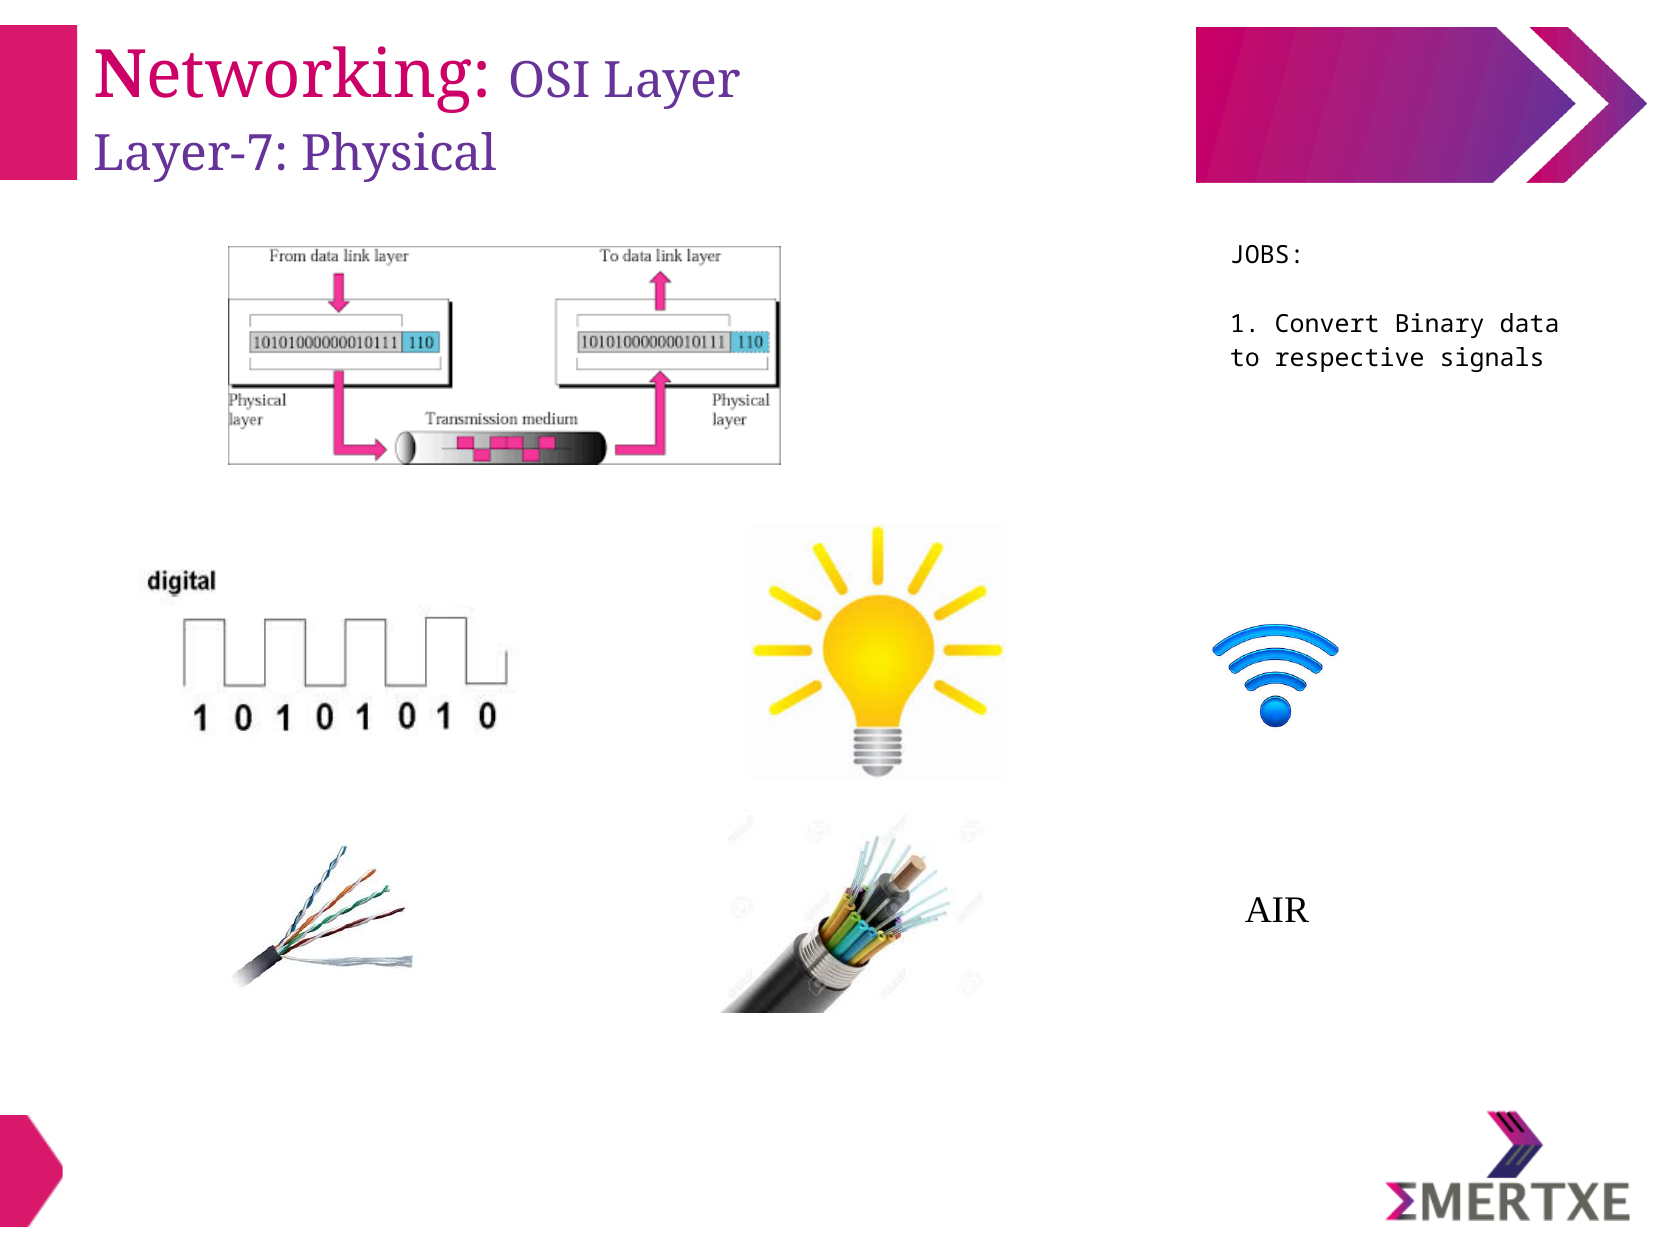

# Networking: OSI Layer Layer-7: Physical
JOBS:
1. Convert Binary data to respective signals
AIR